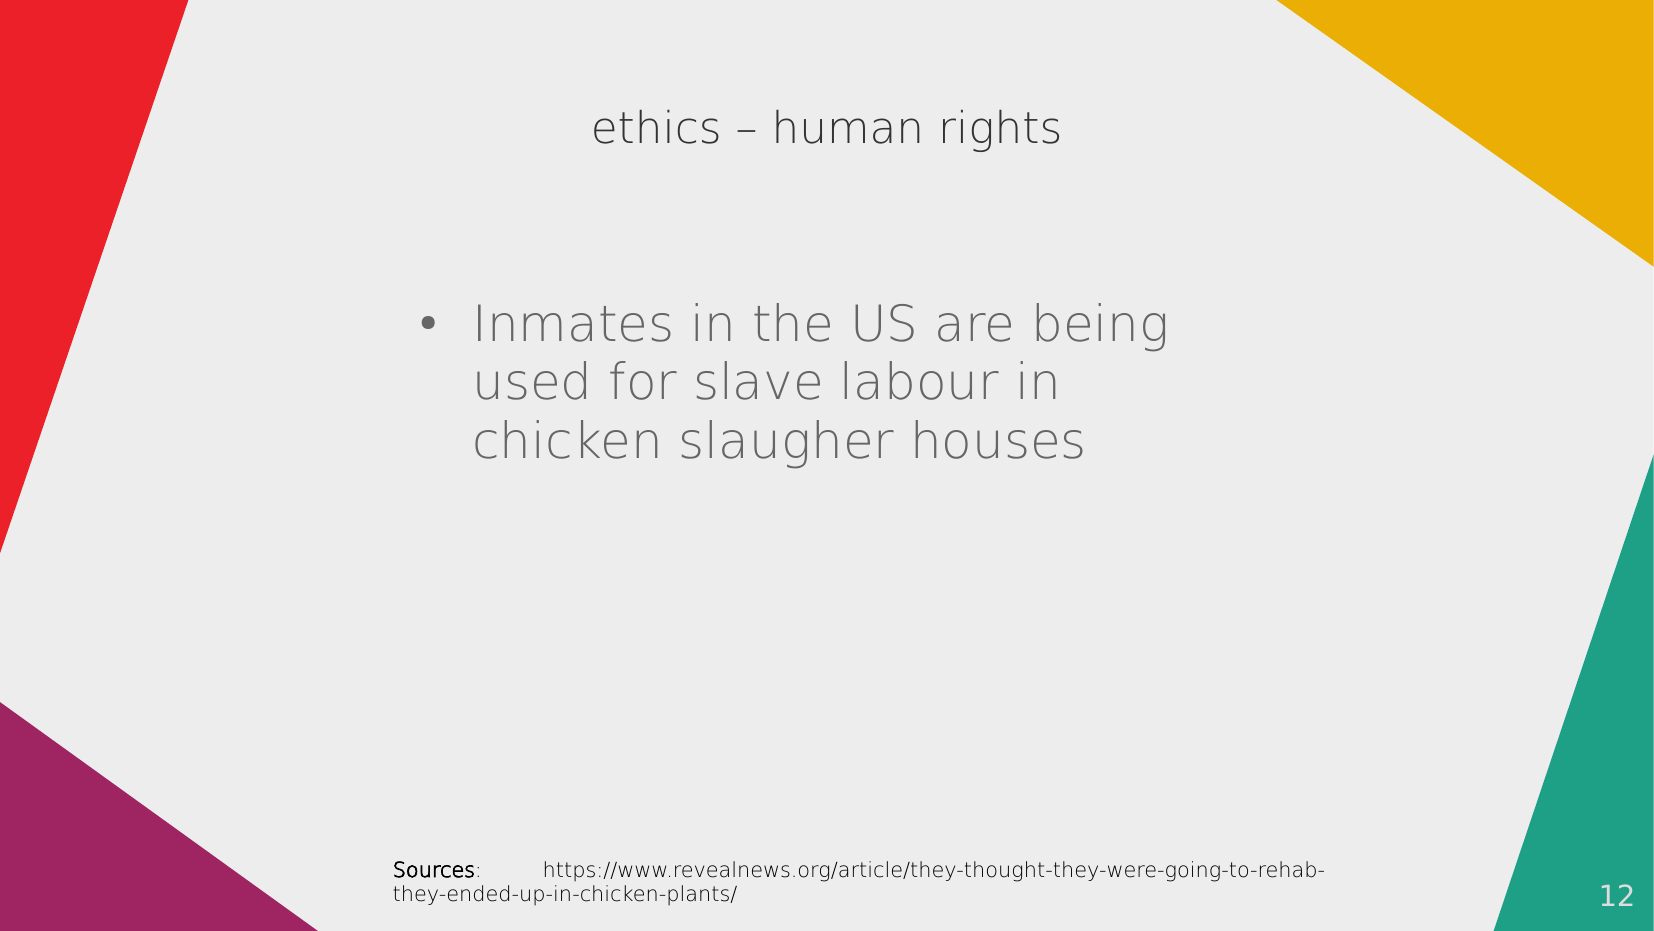

# ethics – human rights
Inmates in the US are being used for slave labour in chicken slaugher houses
Sources:	https://www.revealnews.org/article/they-thought-they-were-going-to-rehab-they-ended-up-in-chicken-plants/
12